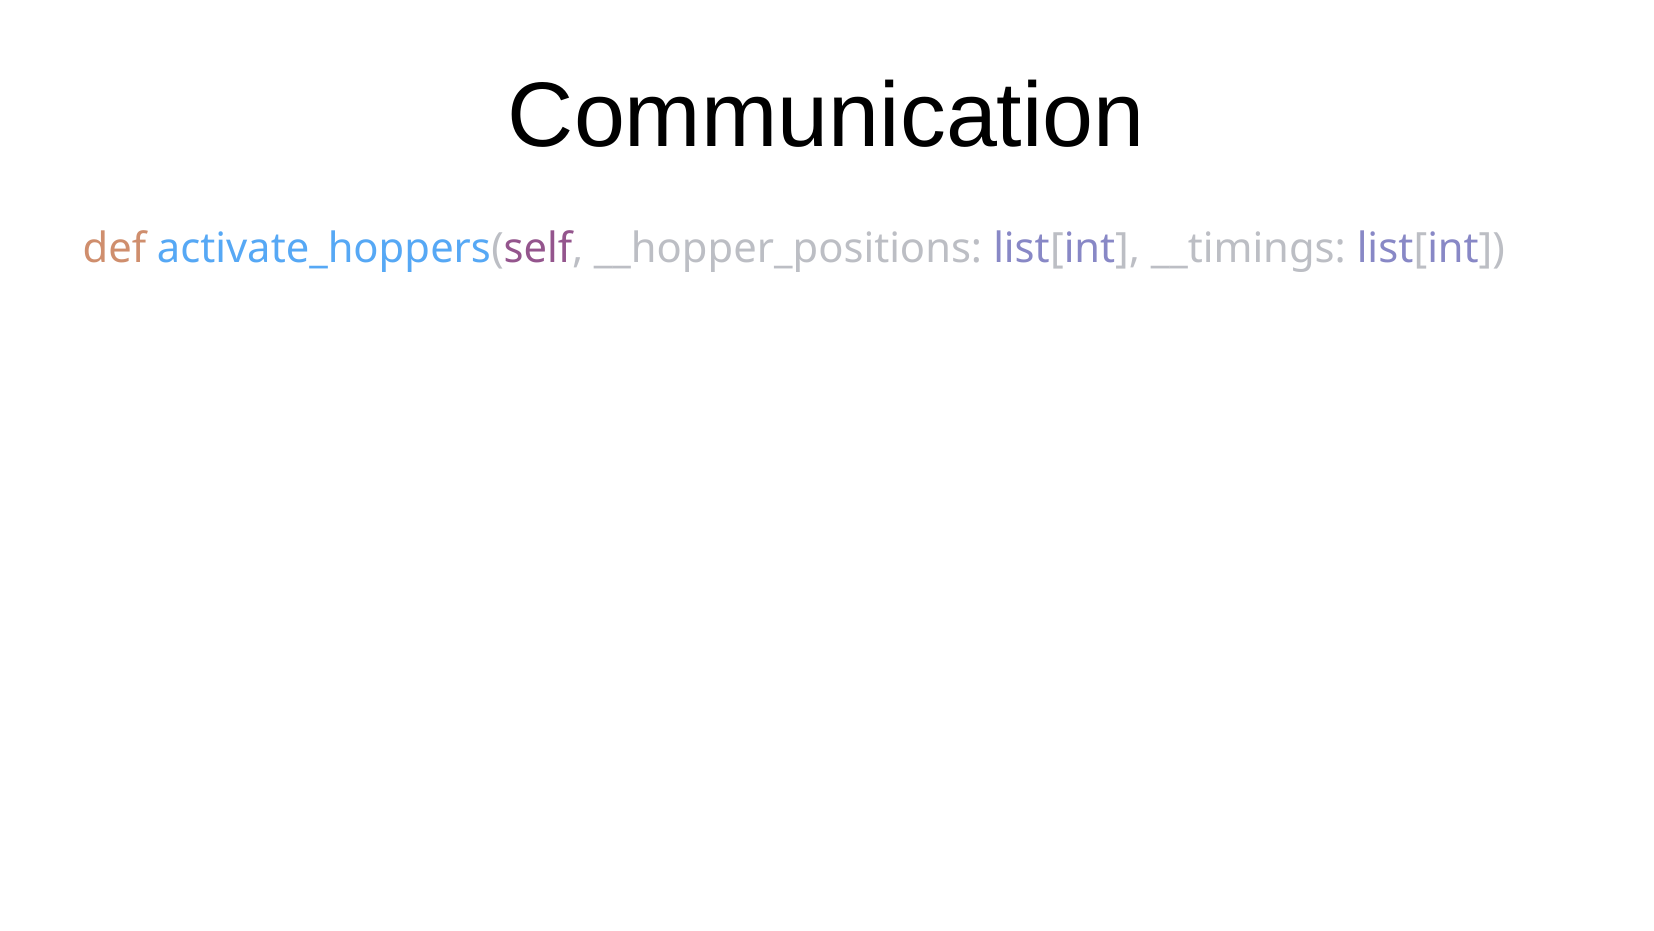

# Communication
def activate_hoppers(self, __hopper_positions: list[int], __timings: list[int])